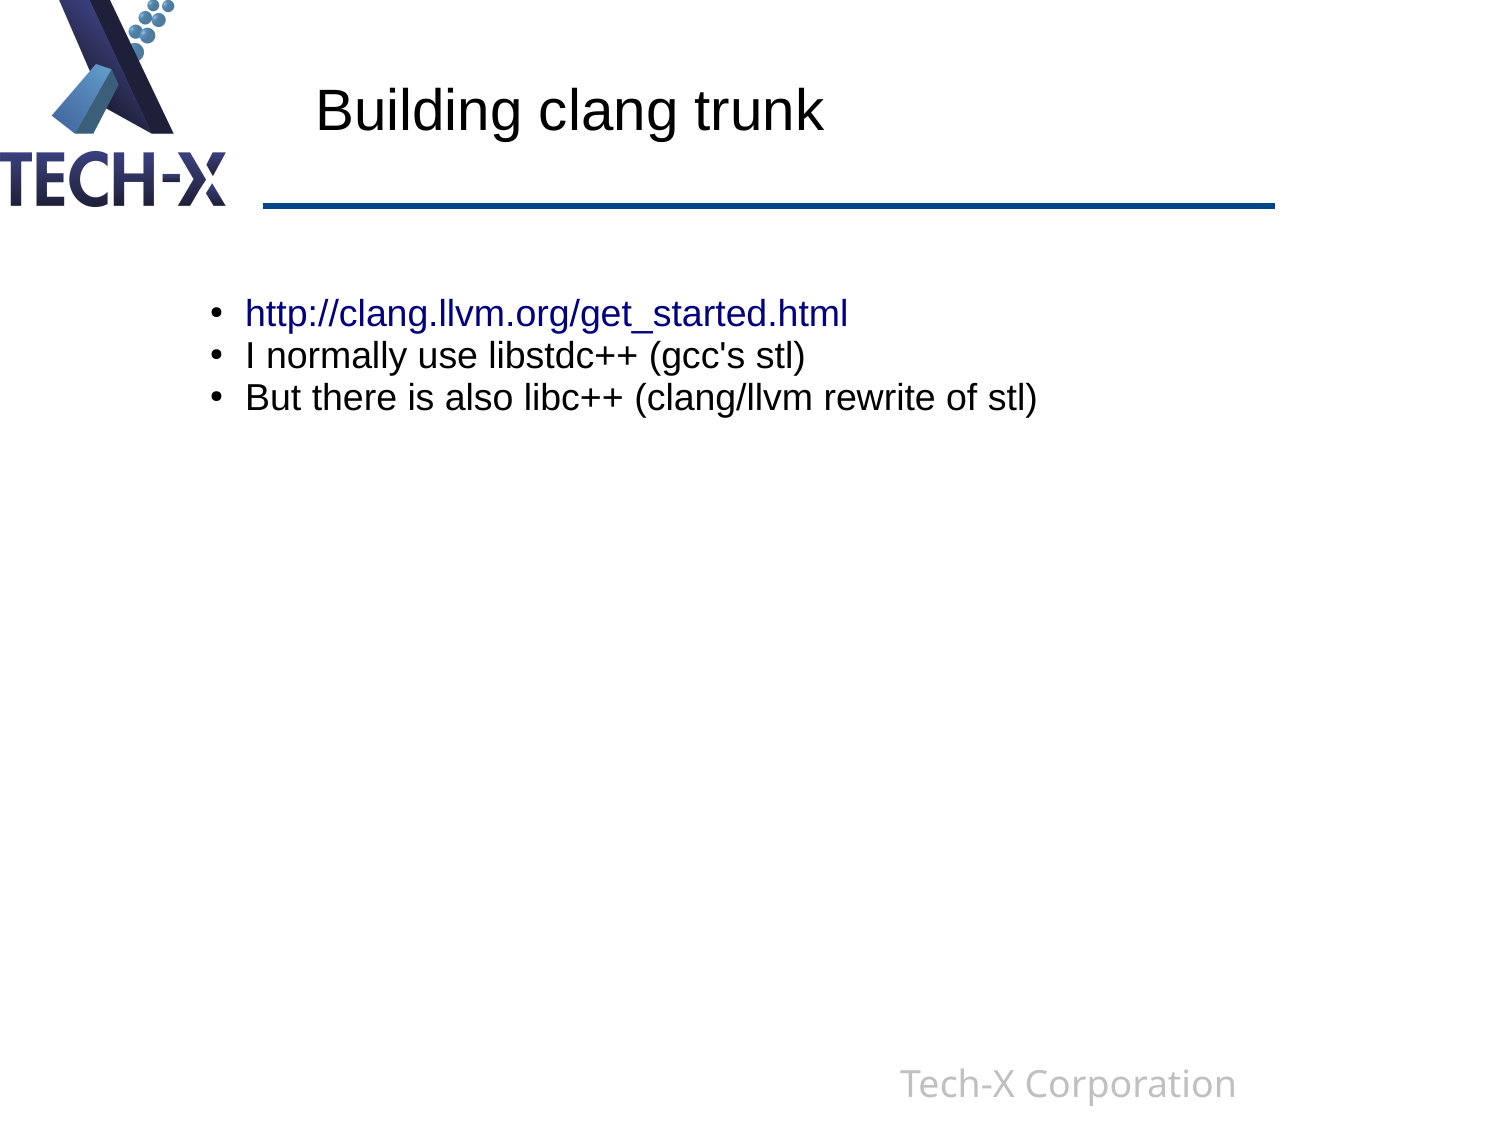

Building clang trunk
http://clang.llvm.org/get_started.html
I normally use libstdc++ (gcc's stl)
But there is also libc++ (clang/llvm rewrite of stl)